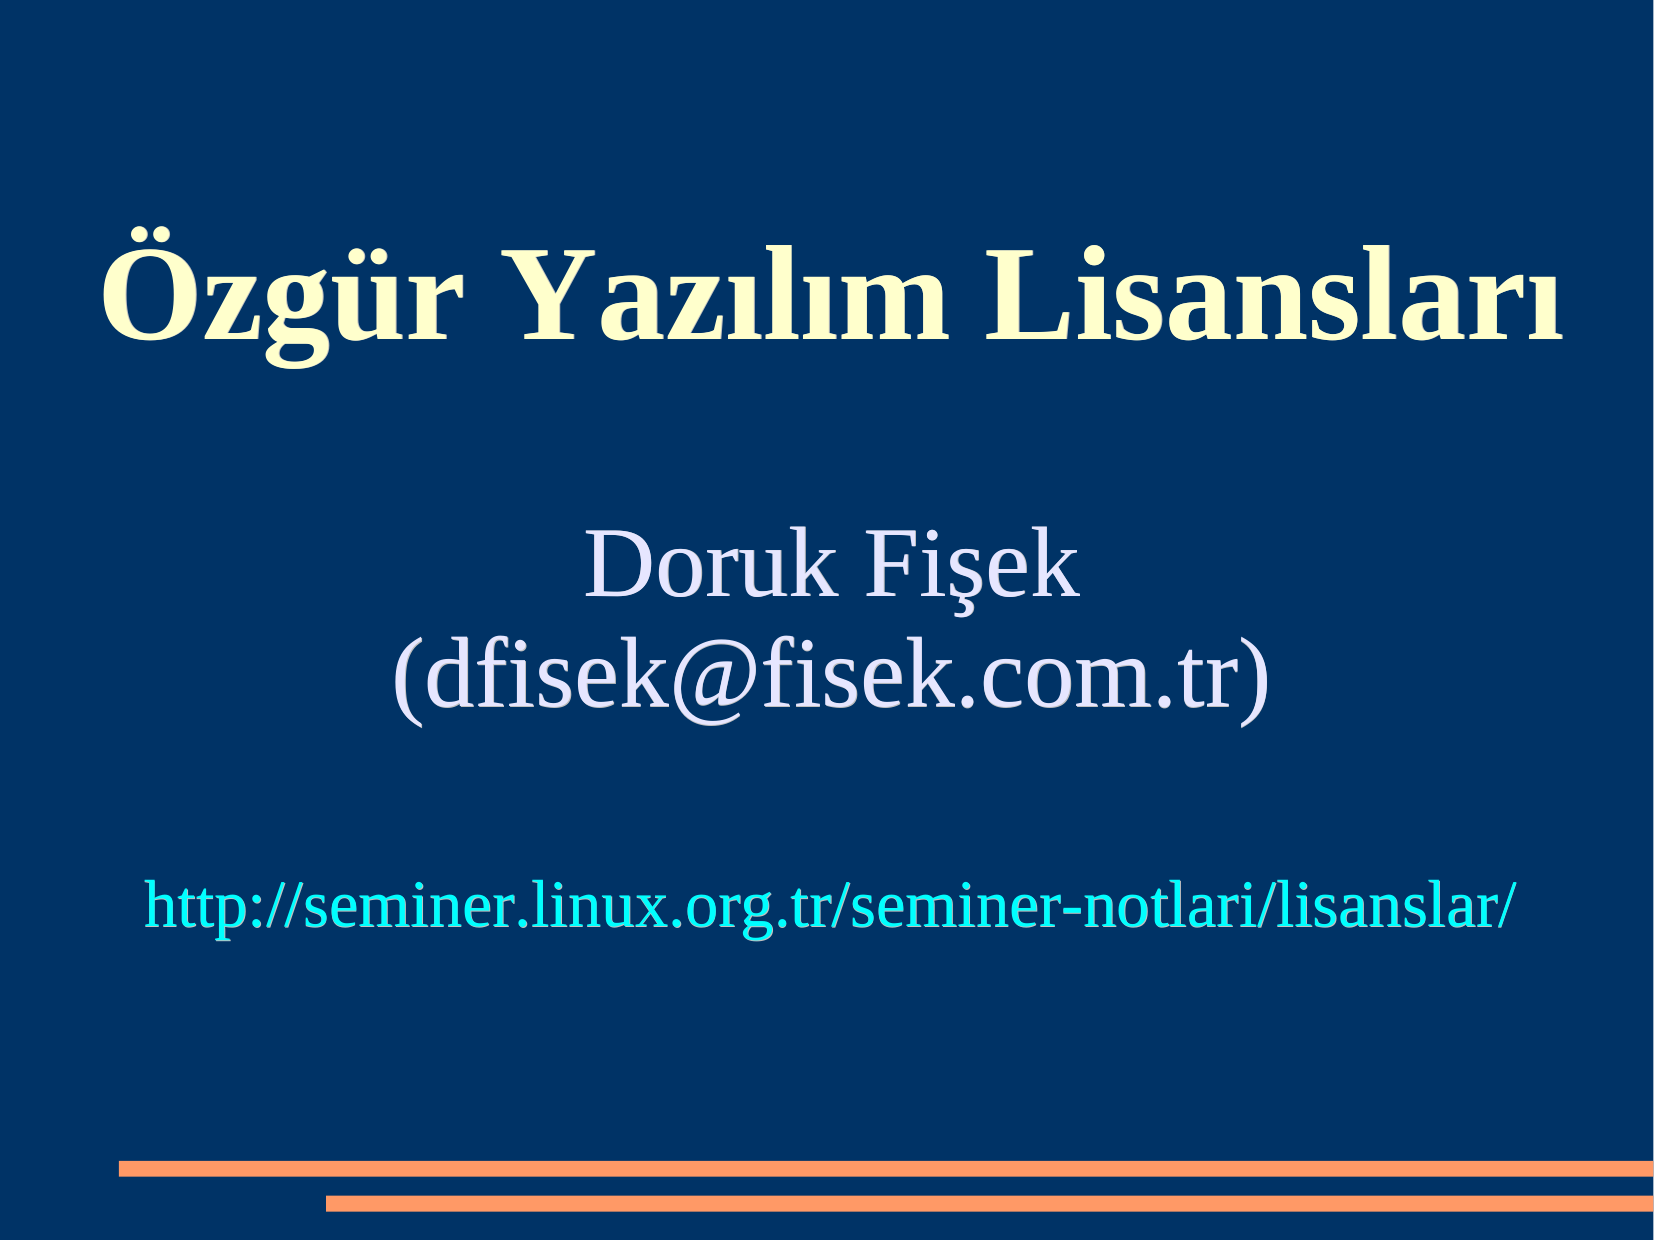

# Özgür Yazılım Lisansları
Doruk Fişek
(dfisek@fisek.com.tr)
http://seminer.linux.org.tr/seminer-notlari/lisanslar/